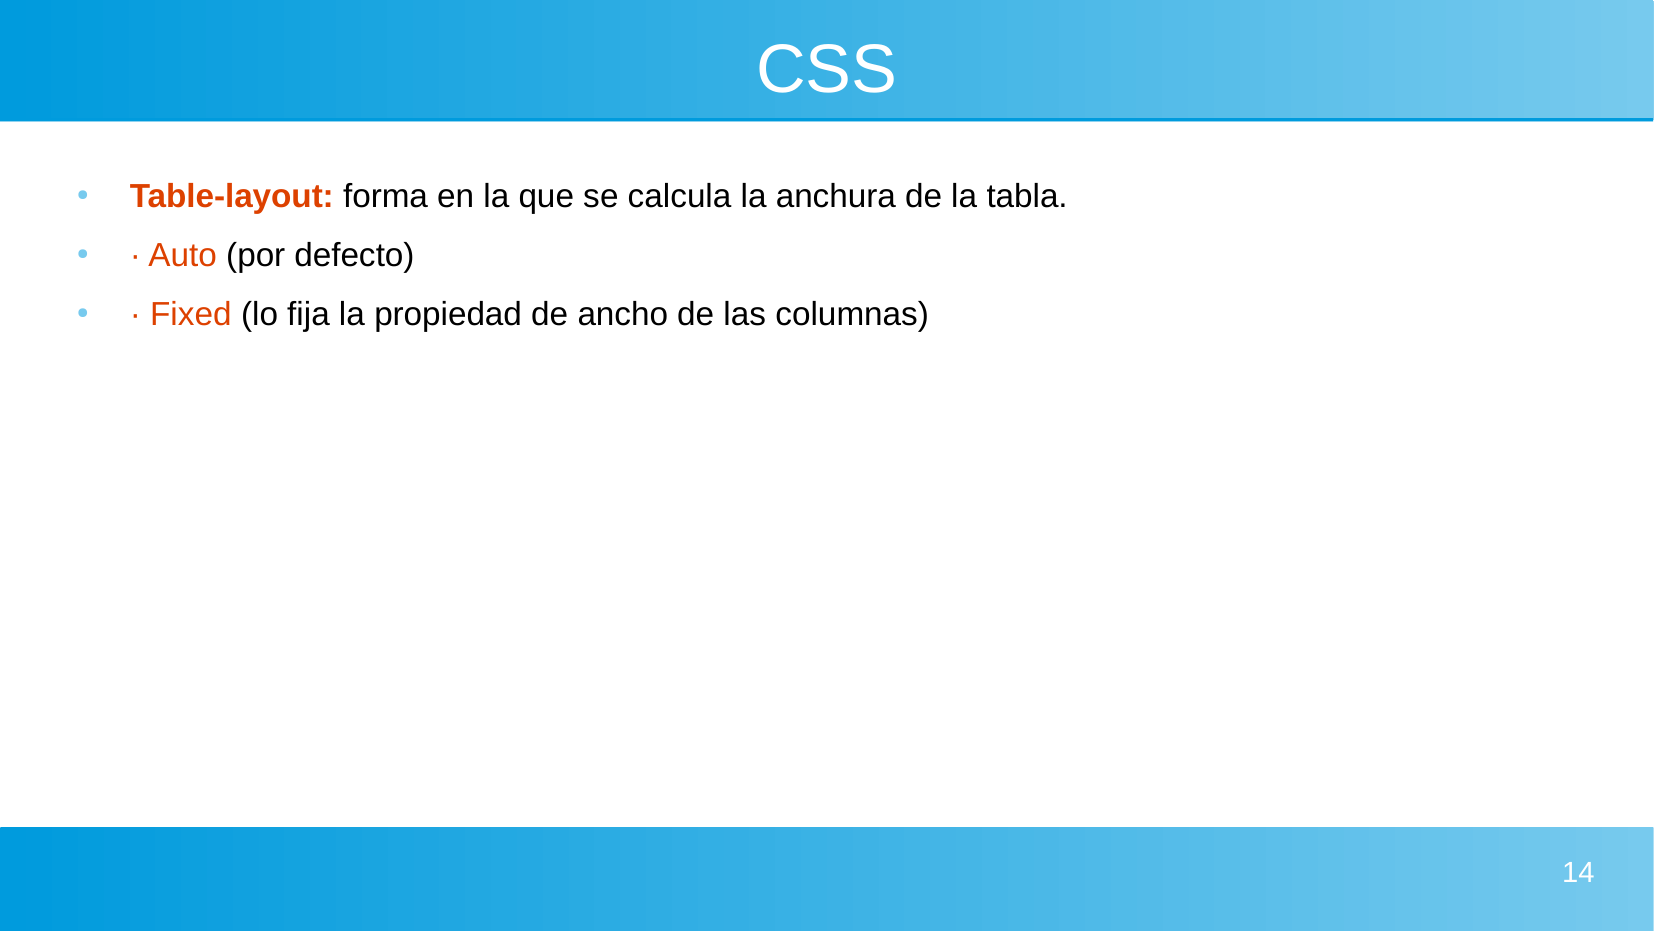

# CSS
Table-layout: forma en la que se calcula la anchura de la tabla.
· Auto (por defecto)
· Fixed (lo fija la propiedad de ancho de las columnas)
14